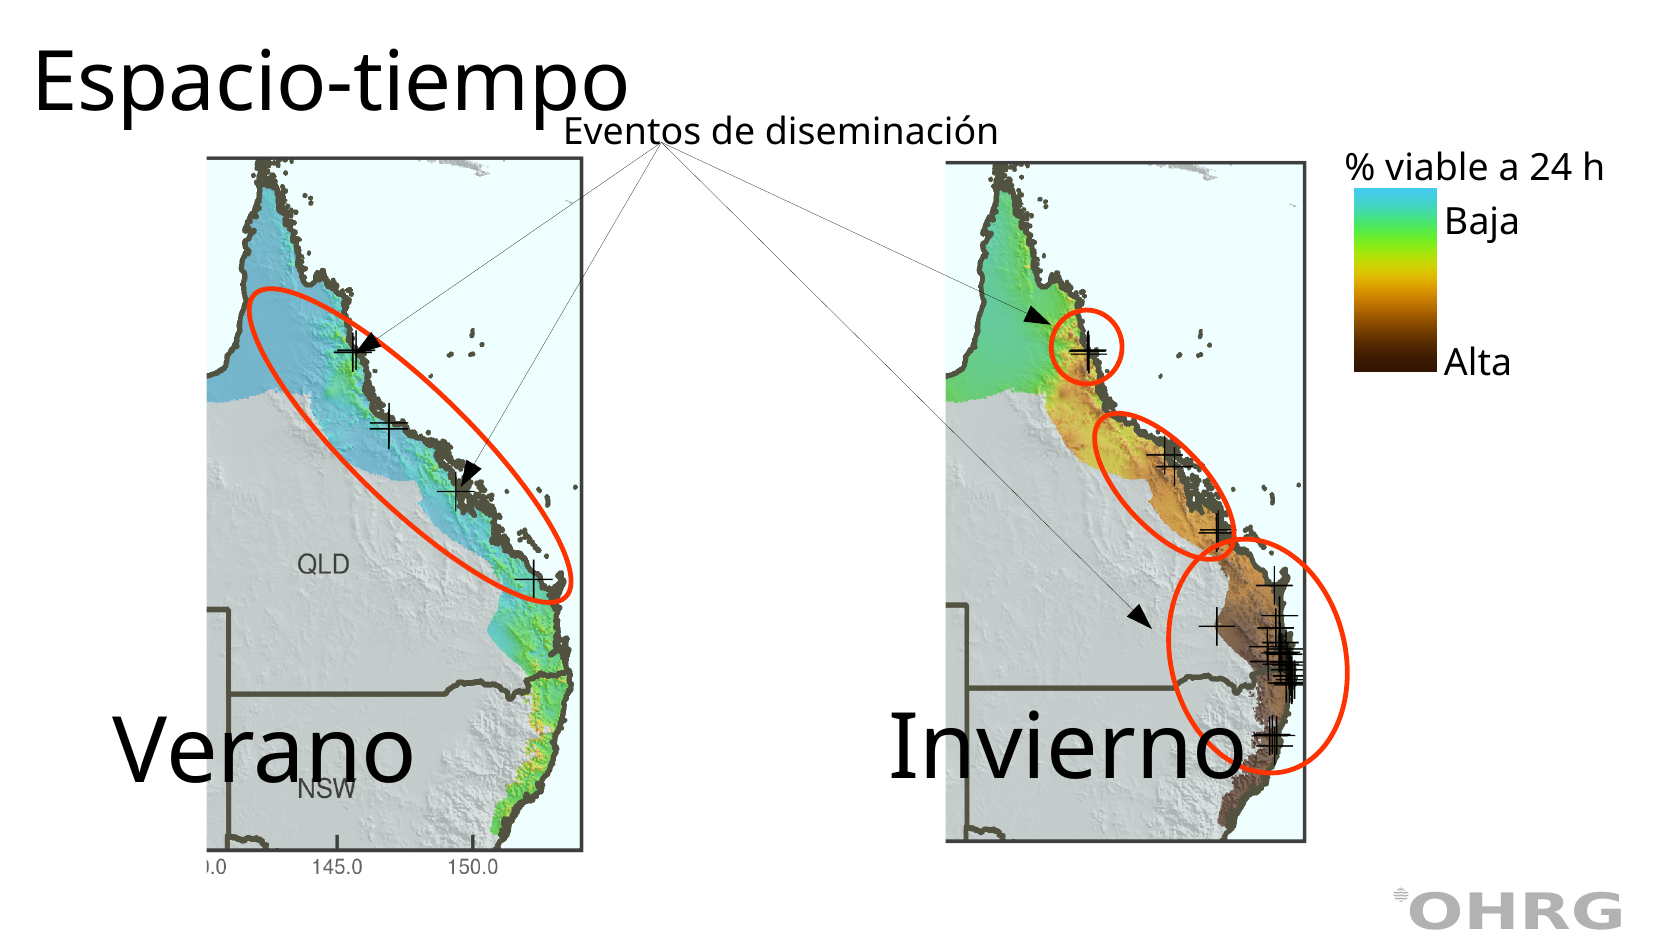

Espacio-tiempo
Eventos de diseminación
% viable a 24 h
Baja
Alta
Invierno
Verano